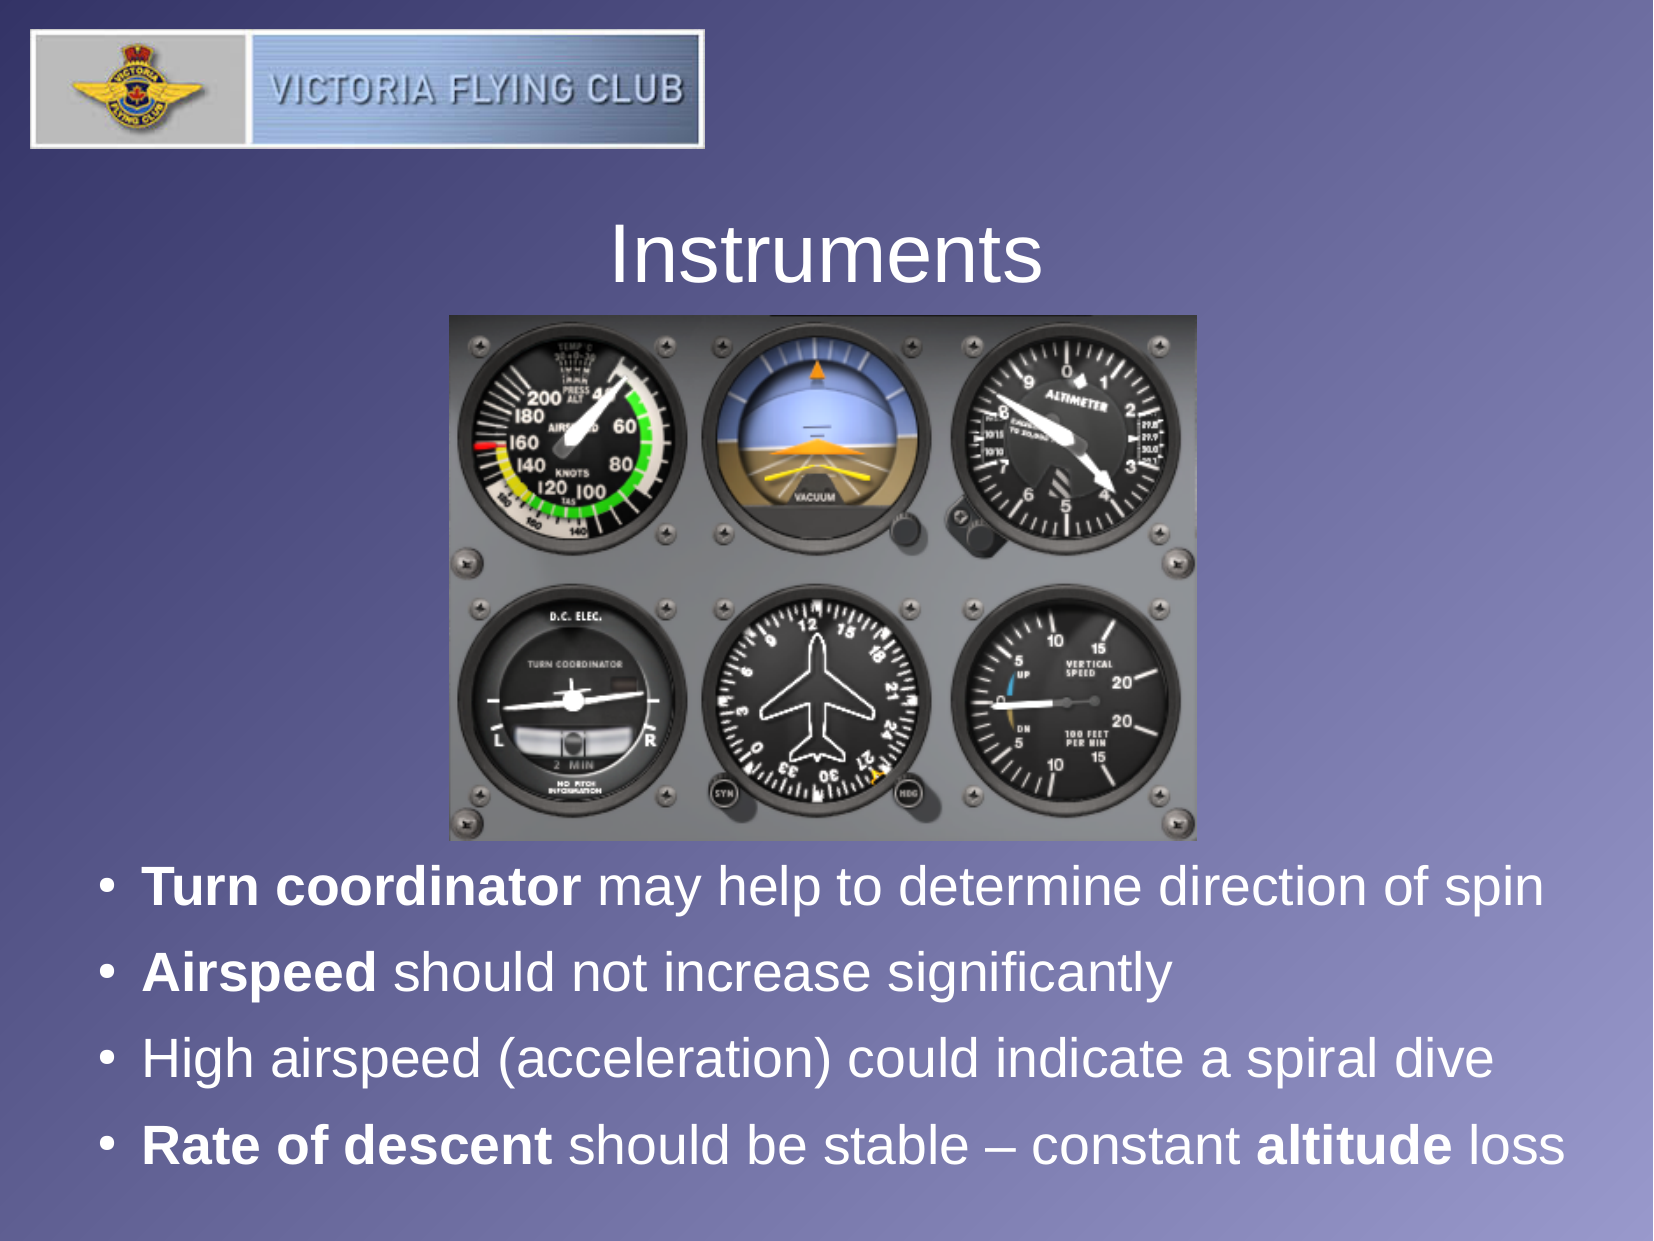

# Instruments
Turn coordinator may help to determine direction of spin
Airspeed should not increase significantly
High airspeed (acceleration) could indicate a spiral dive
Rate of descent should be stable – constant altitude loss